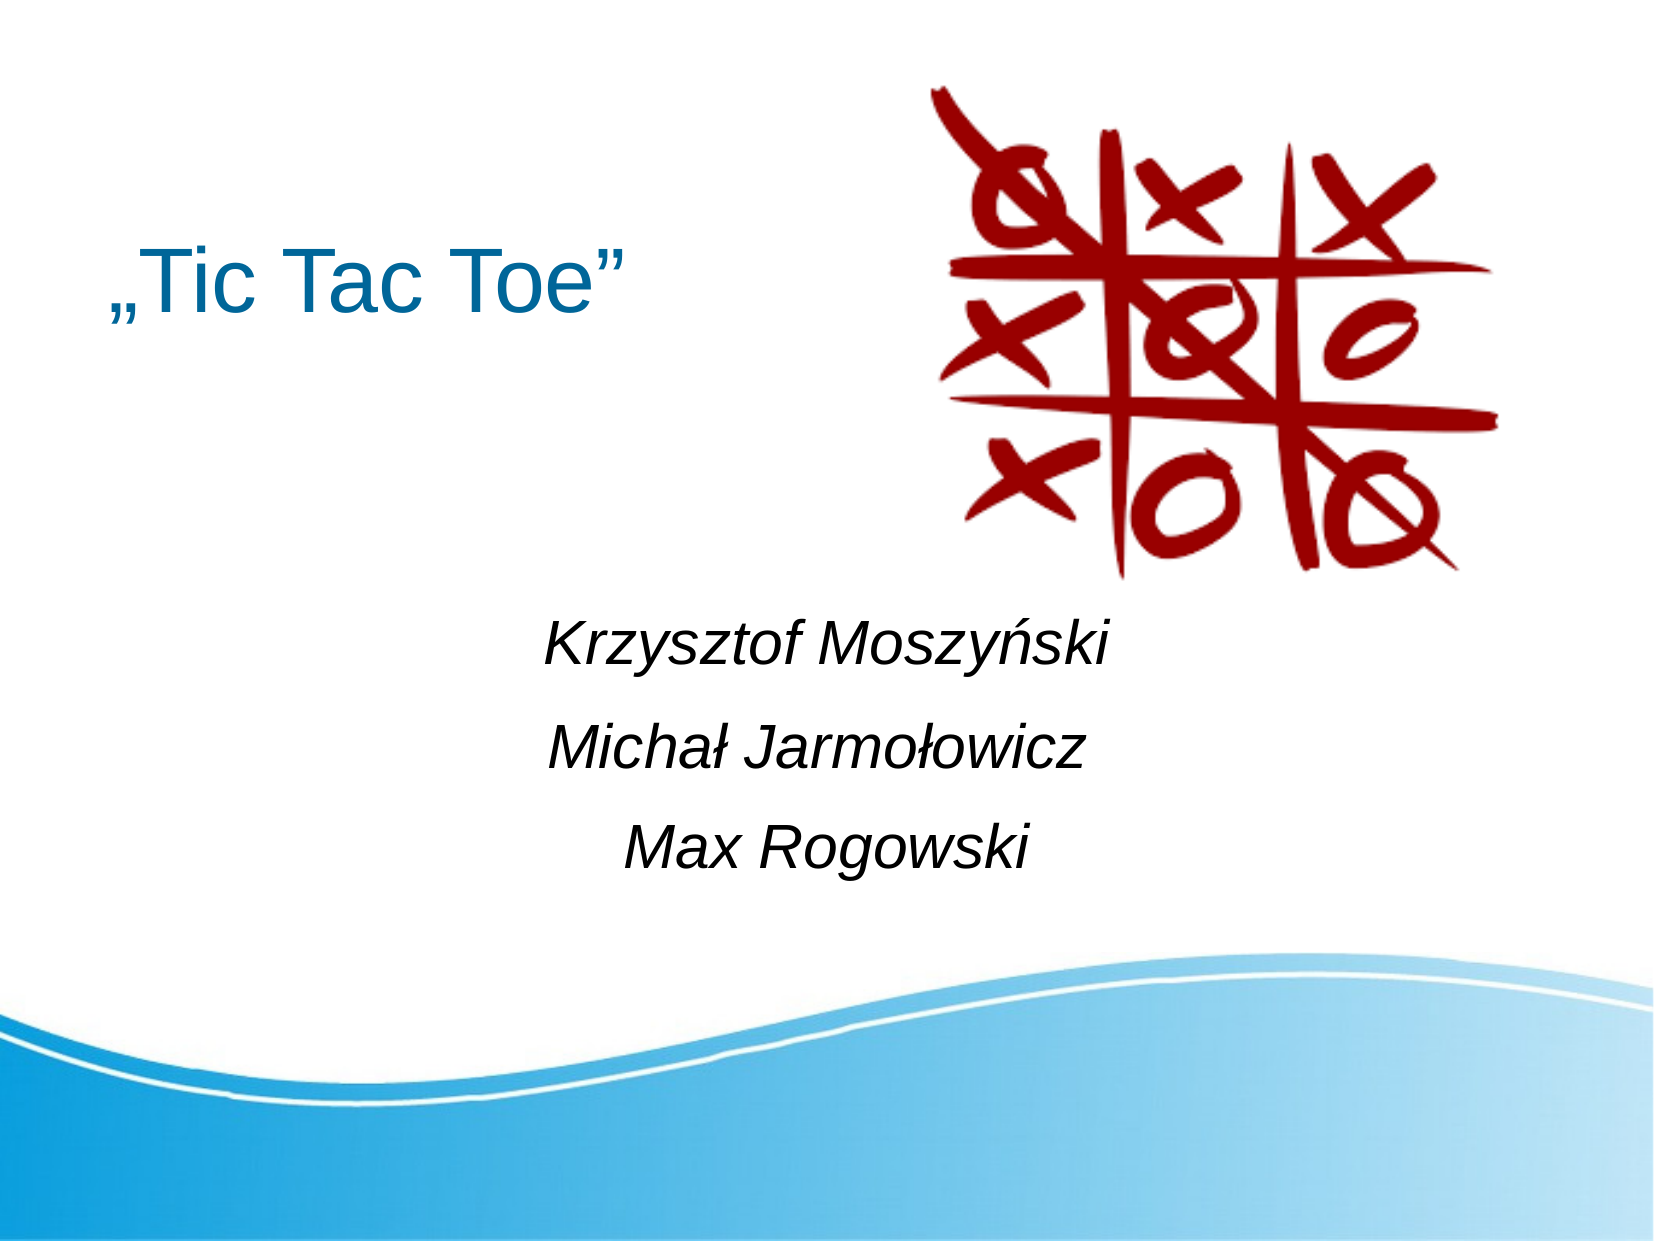

# „Tic Tac Toe”
Krzysztof Moszyński
Michał Jarmołowicz
Max Rogowski